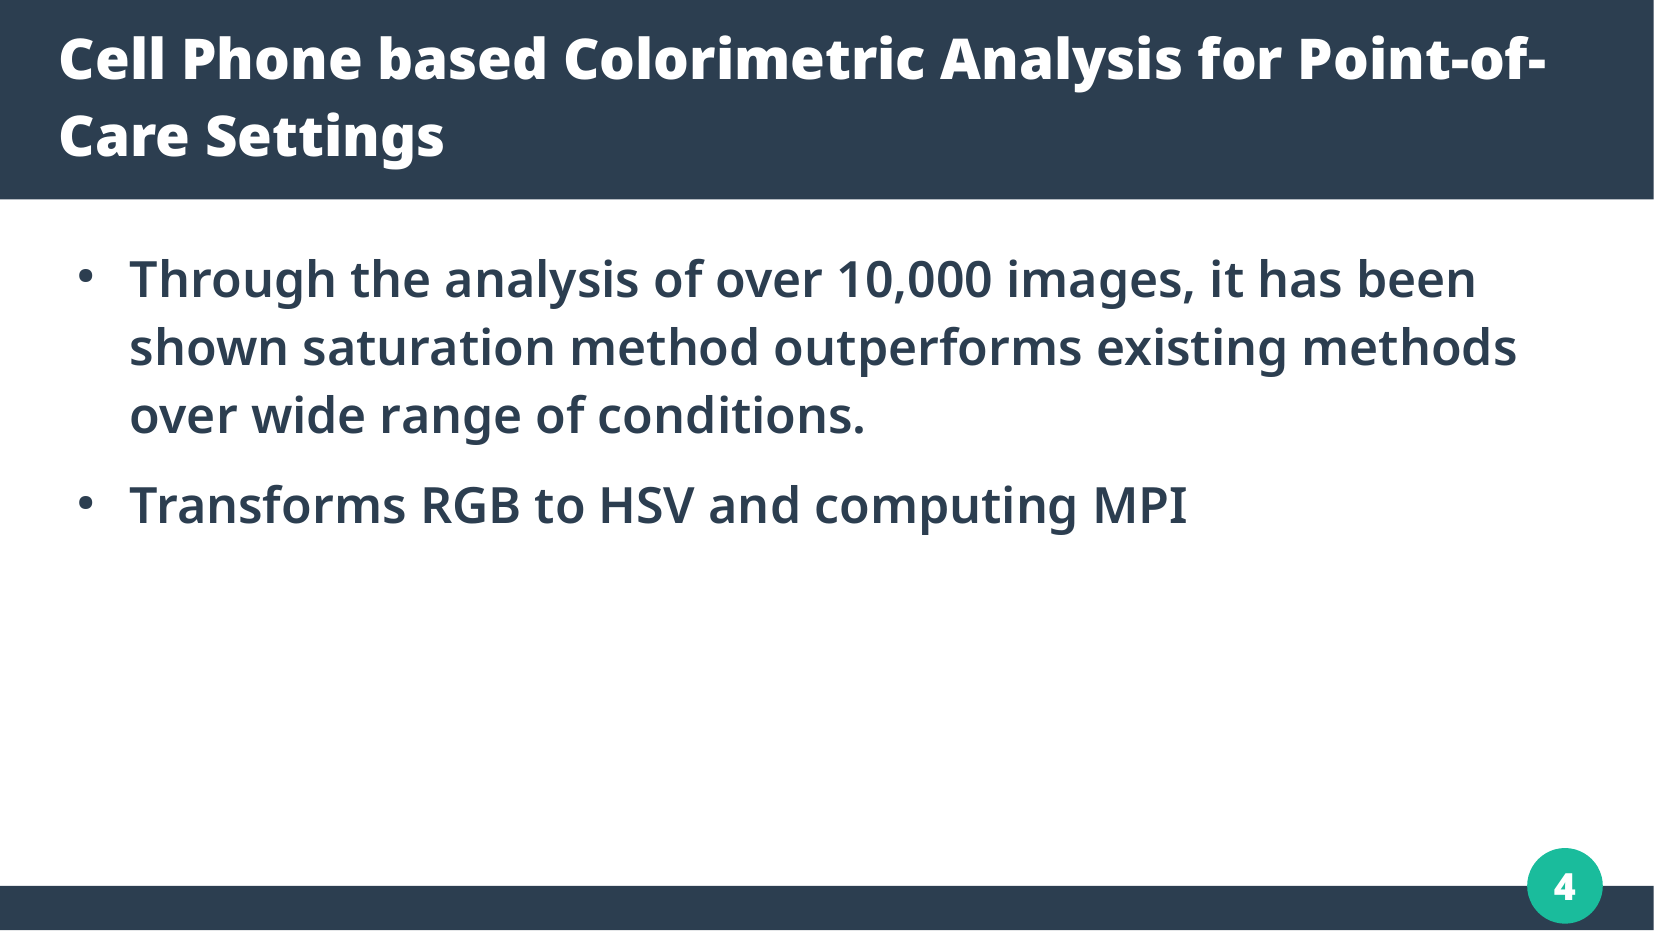

# Cell Phone based Colorimetric Analysis for Point-of-Care Settings
Through the analysis of over 10,000 images, it has been shown saturation method outperforms existing methods over wide range of conditions.
Transforms RGB to HSV and computing MPI